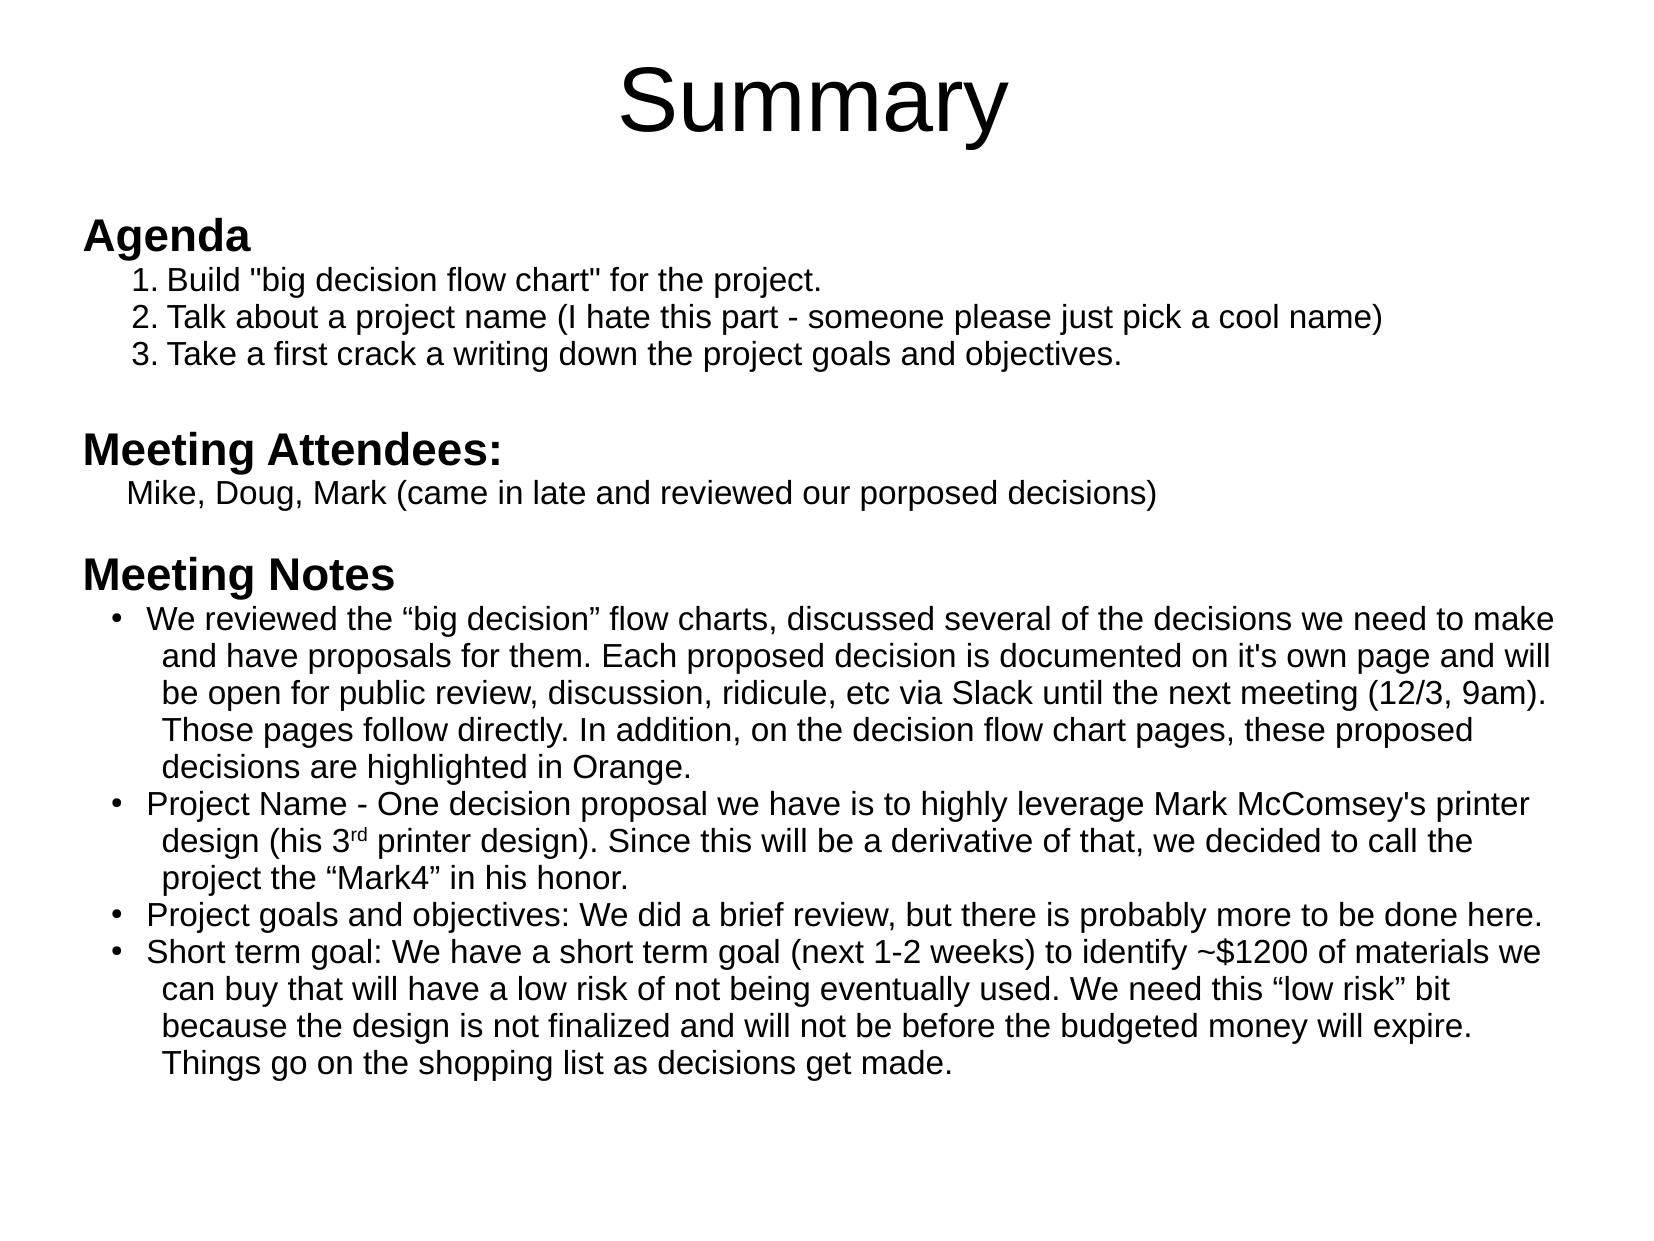

# Summary
Agenda
Build "big decision flow chart" for the project.
Talk about a project name (I hate this part - someone please just pick a cool name)
Take a first crack a writing down the project goals and objectives.
Meeting Attendees:
Mike, Doug, Mark (came in late and reviewed our porposed decisions)
Meeting Notes
We reviewed the “big decision” flow charts, discussed several of the decisions we need to make and have proposals for them. Each proposed decision is documented on it's own page and will be open for public review, discussion, ridicule, etc via Slack until the next meeting (12/3, 9am). Those pages follow directly. In addition, on the decision flow chart pages, these proposed decisions are highlighted in Orange.
Project Name - One decision proposal we have is to highly leverage Mark McComsey's printer design (his 3rd printer design). Since this will be a derivative of that, we decided to call the project the “Mark4” in his honor.
Project goals and objectives: We did a brief review, but there is probably more to be done here.
Short term goal: We have a short term goal (next 1-2 weeks) to identify ~$1200 of materials we can buy that will have a low risk of not being eventually used. We need this “low risk” bit because the design is not finalized and will not be before the budgeted money will expire. Things go on the shopping list as decisions get made.